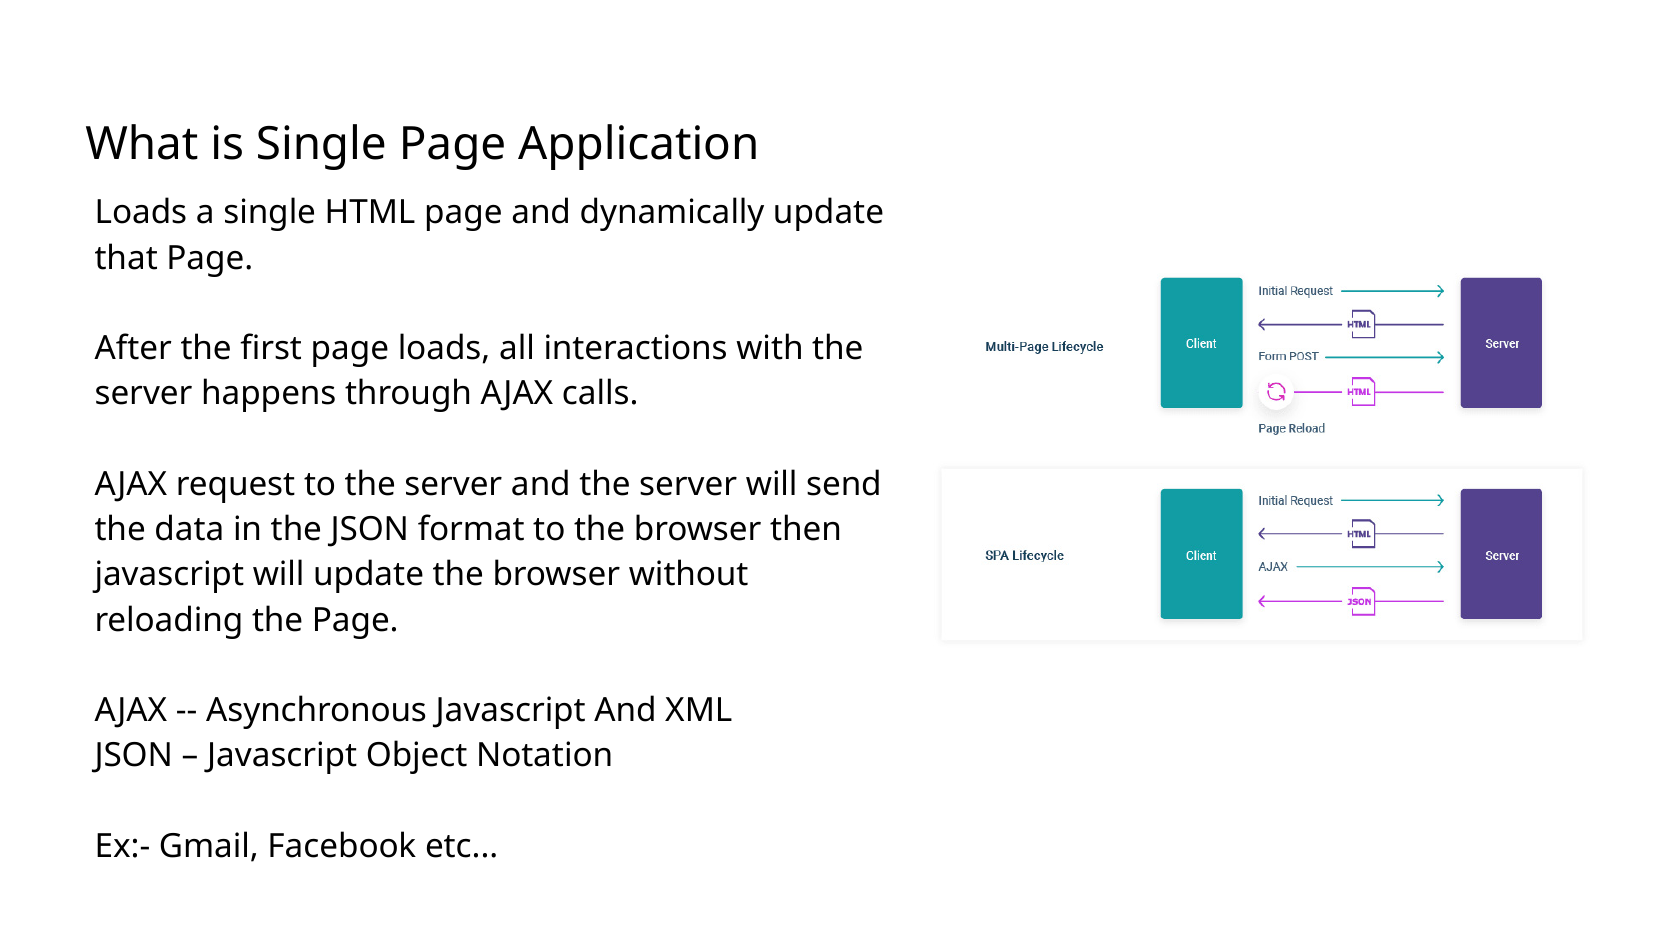

# What is Single Page Application
Loads a single HTML page and dynamically update that Page.
After the first page loads, all interactions with the server happens through AJAX calls.
AJAX request to the server and the server will send the data in the JSON format to the browser then javascript will update the browser without reloading the Page.
AJAX -- Asynchronous Javascript And XML
JSON – Javascript Object Notation
Ex:- Gmail, Facebook etc...